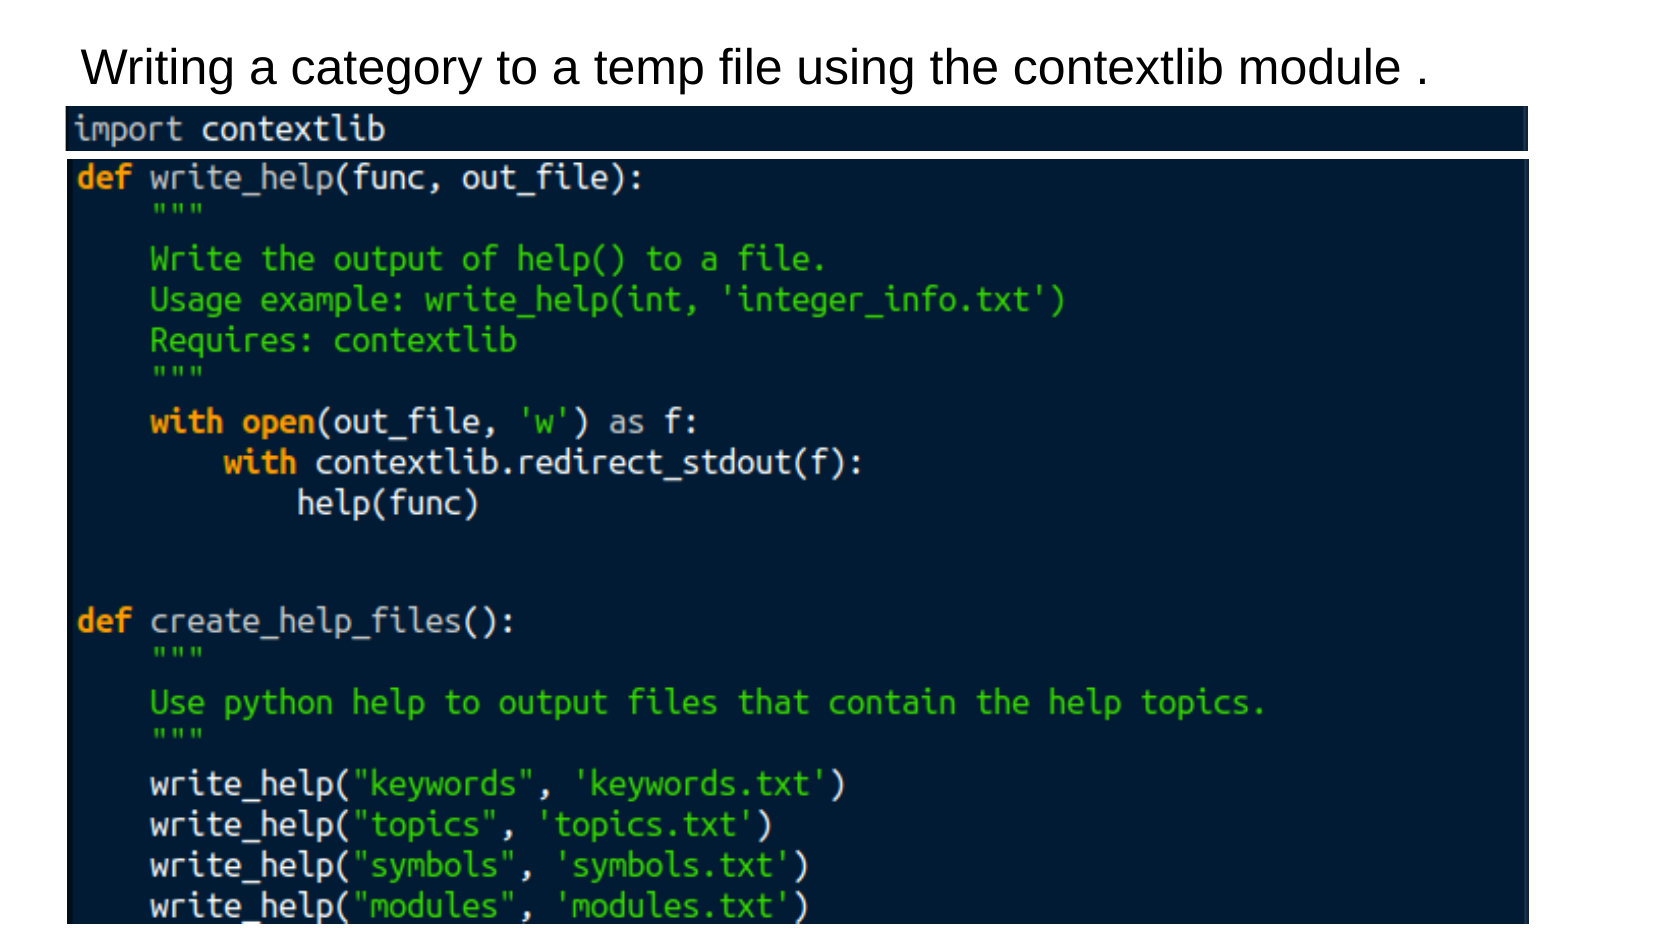

# Writing a category to a temp file using the contextlib module .